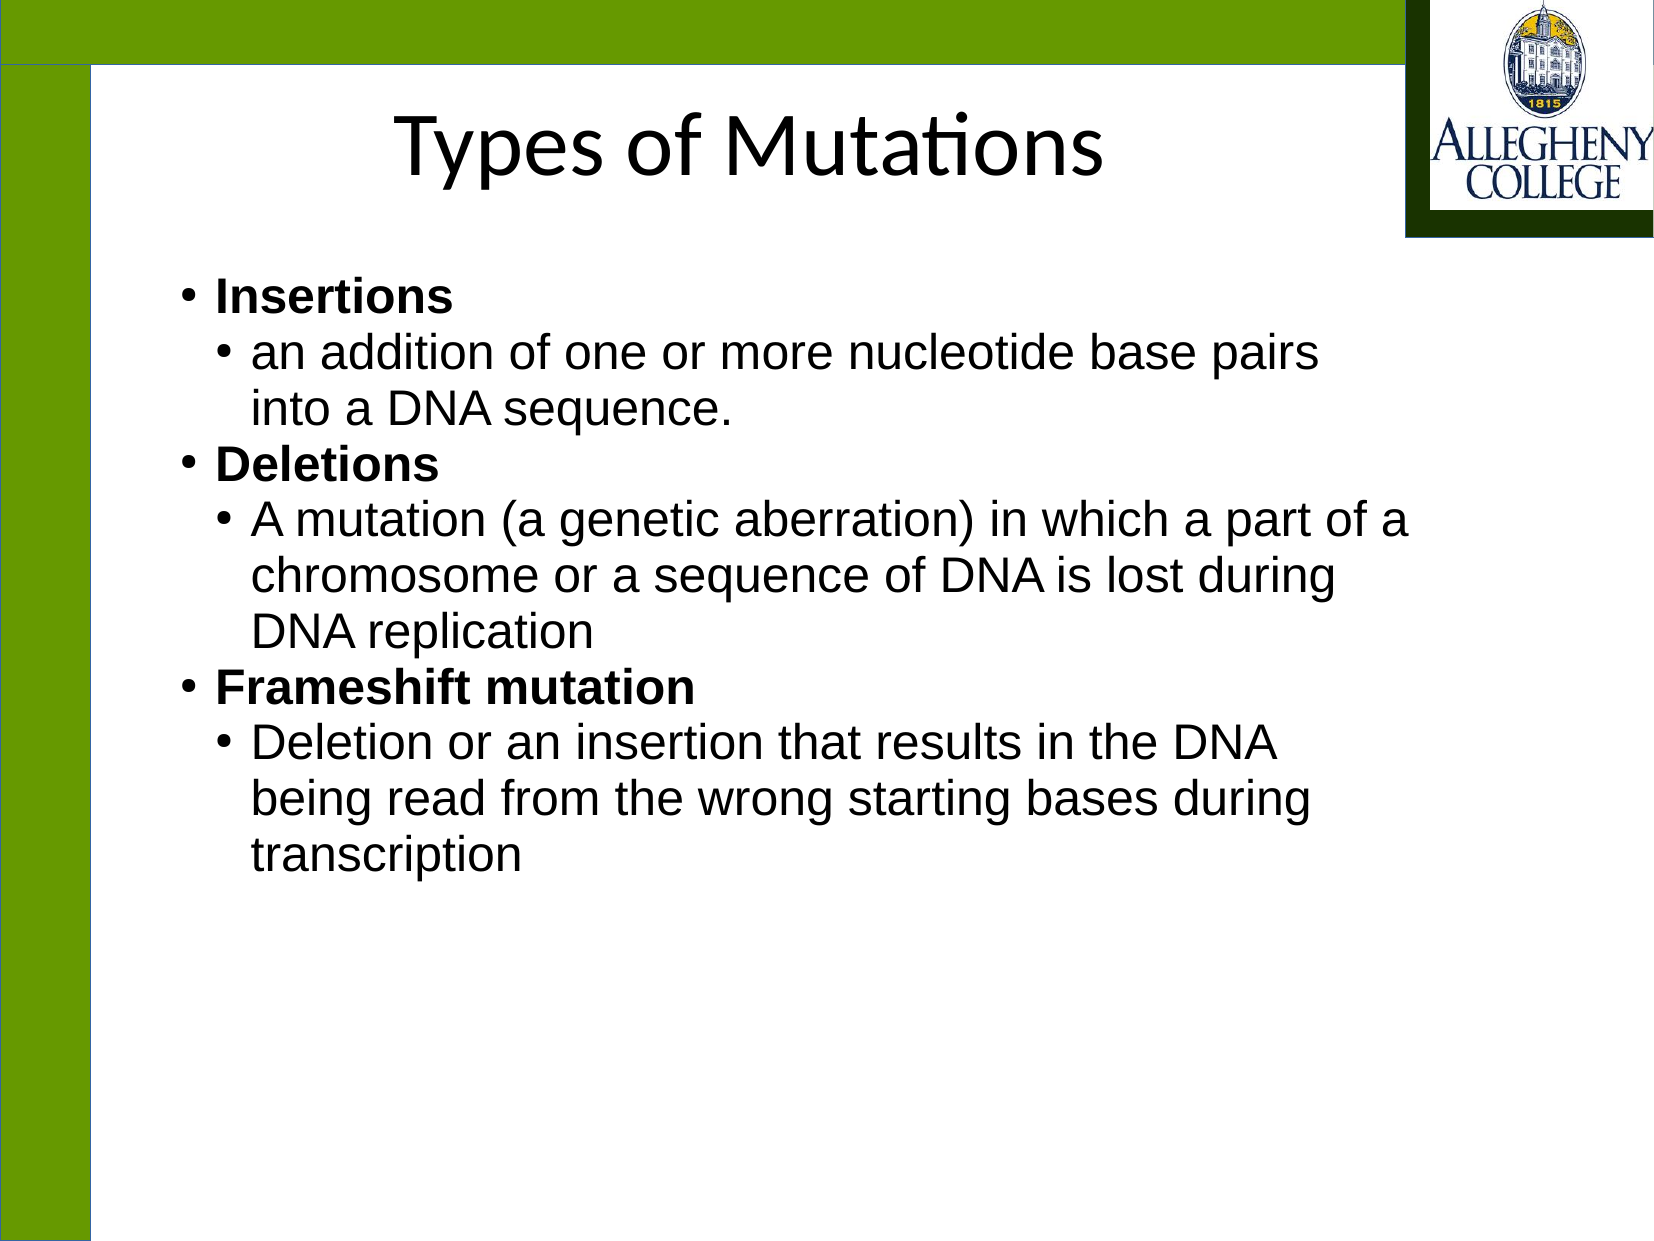

# Types of Mutations
Insertions
an addition of one or more nucleotide base pairs into a DNA sequence.
Deletions
A mutation (a genetic aberration) in which a part of a chromosome or a sequence of DNA is lost during DNA replication
Frameshift mutation
Deletion or an insertion that results in the DNA being read from the wrong starting bases during transcription